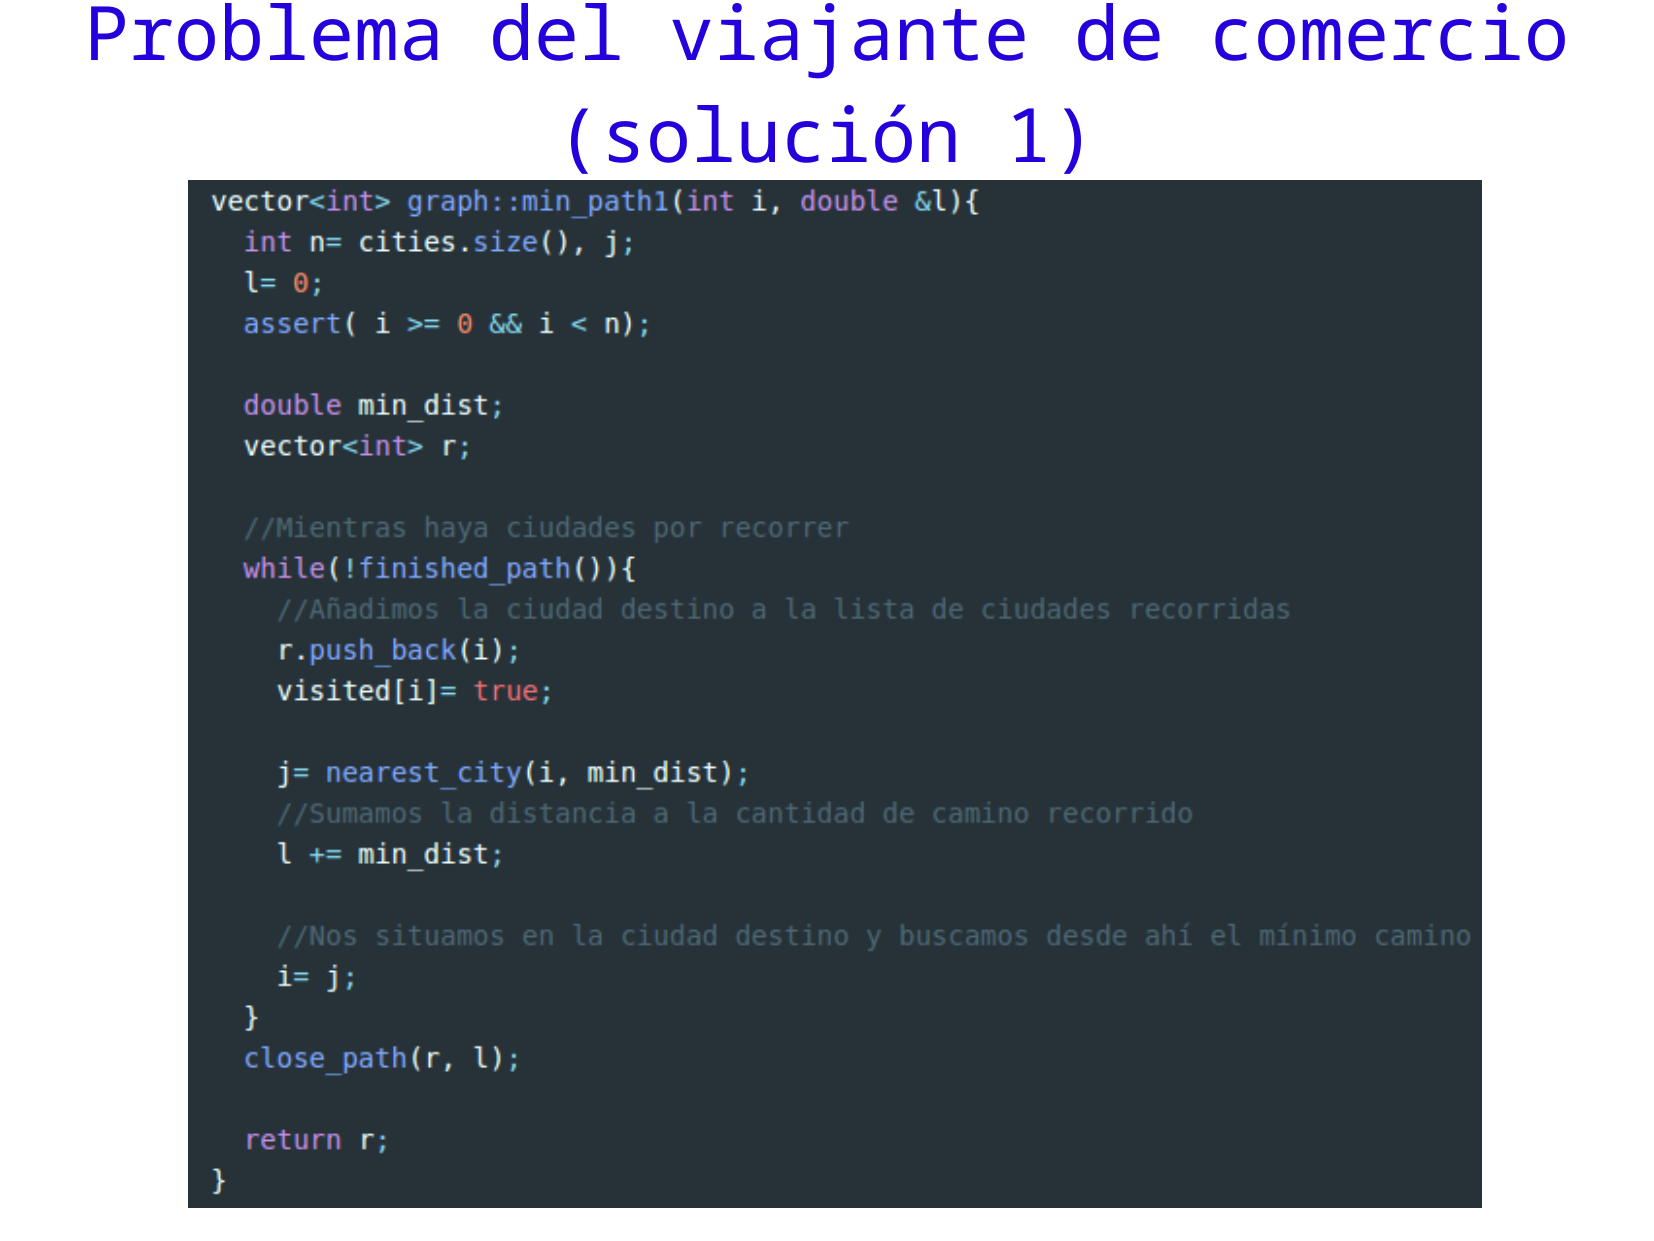

# Problema del viajante de comercio (solución 1)